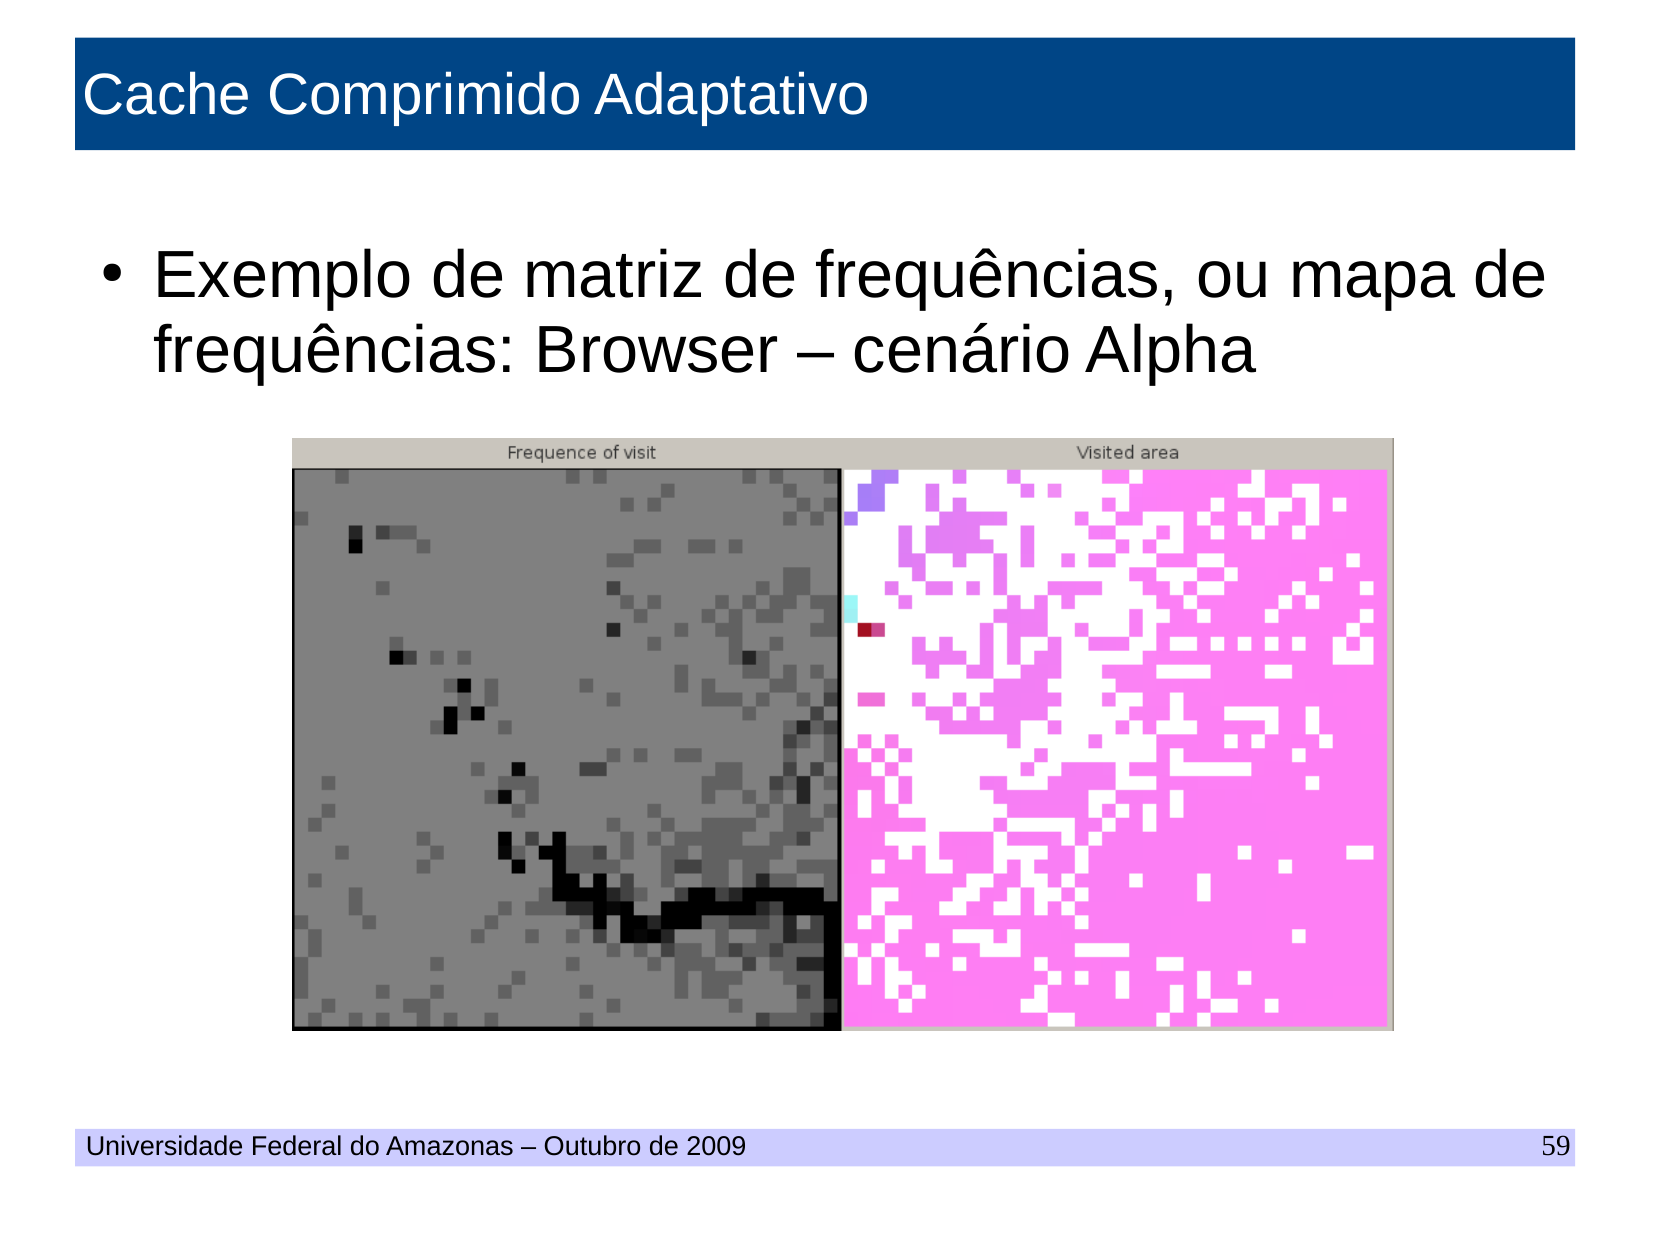

# Cache Comprimido Adaptativo
Exemplo de matriz de frequências, ou mapa de frequências: Browser – cenário Alpha
59